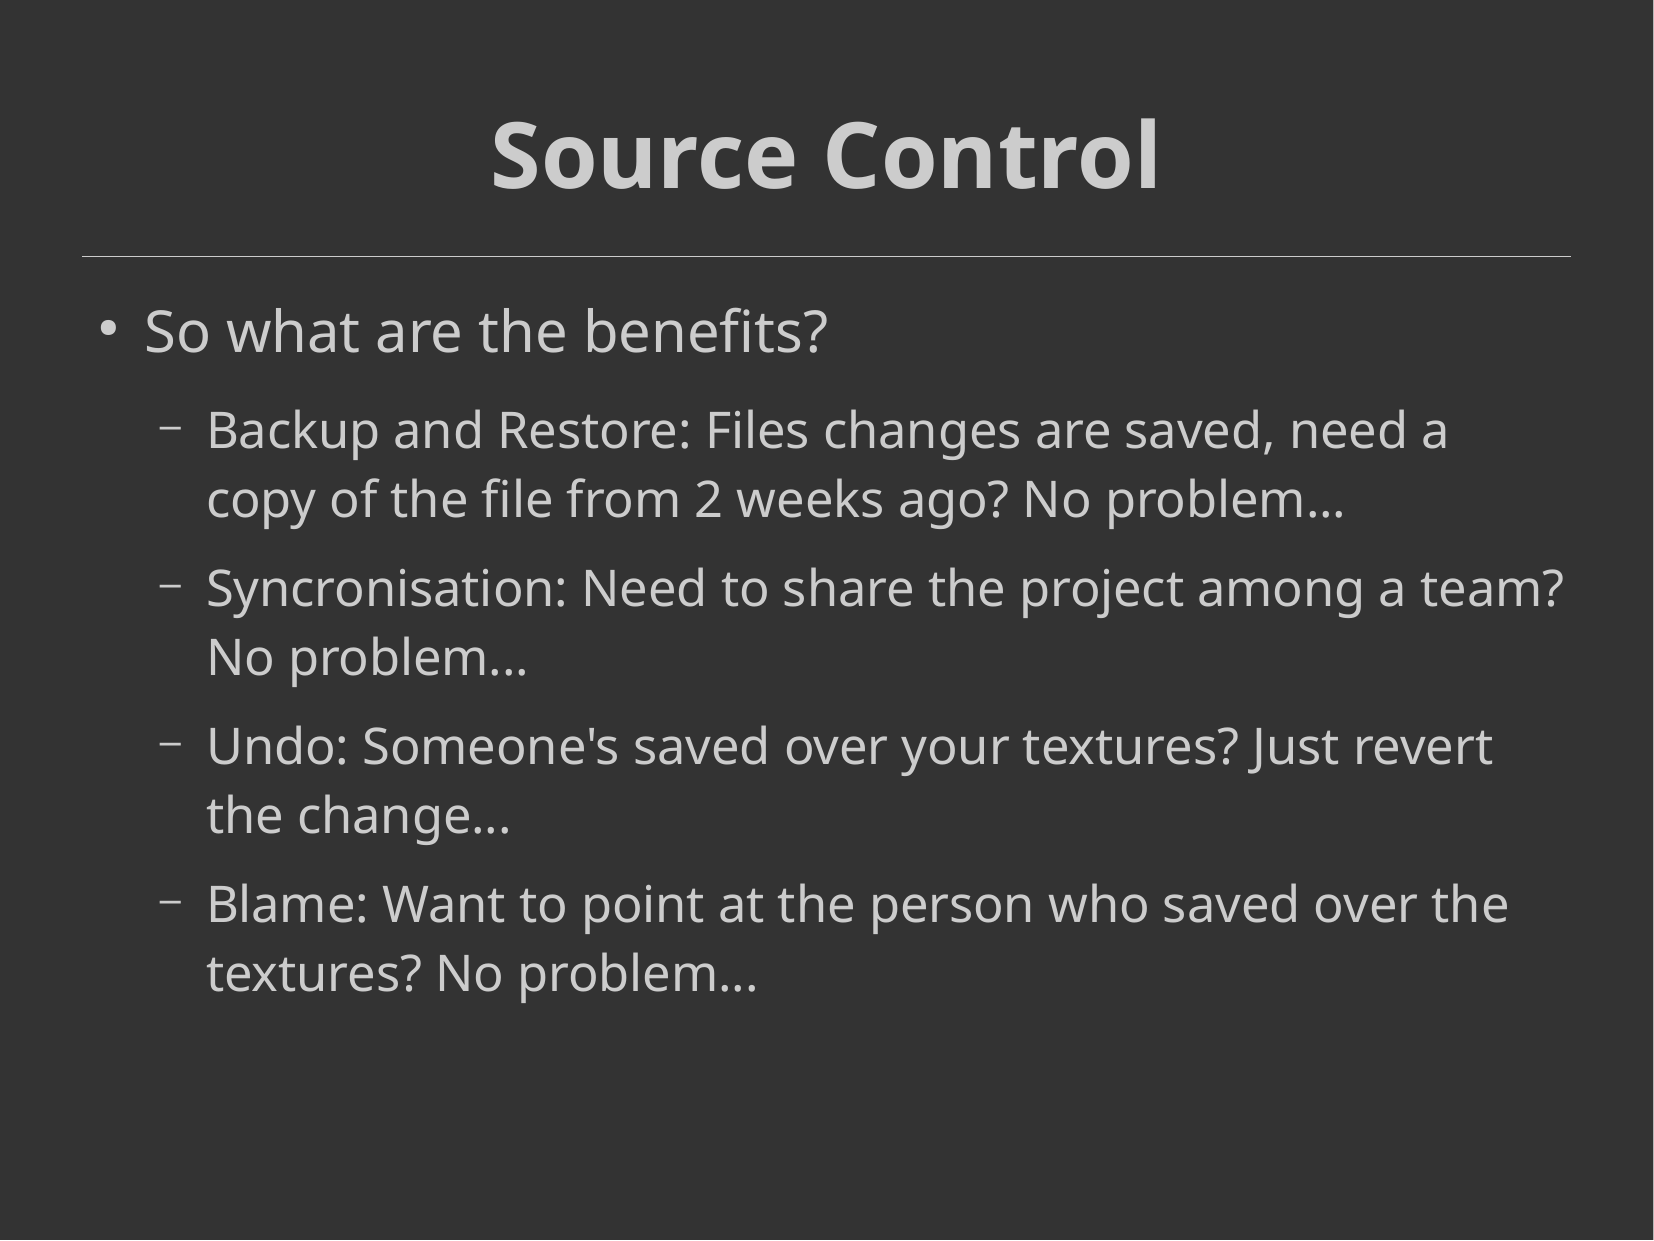

# Source Control
So what are the benefits?
Backup and Restore: Files changes are saved, need a copy of the file from 2 weeks ago? No problem...
Syncronisation: Need to share the project among a team? No problem...
Undo: Someone's saved over your textures? Just revert the change...
Blame: Want to point at the person who saved over the textures? No problem...